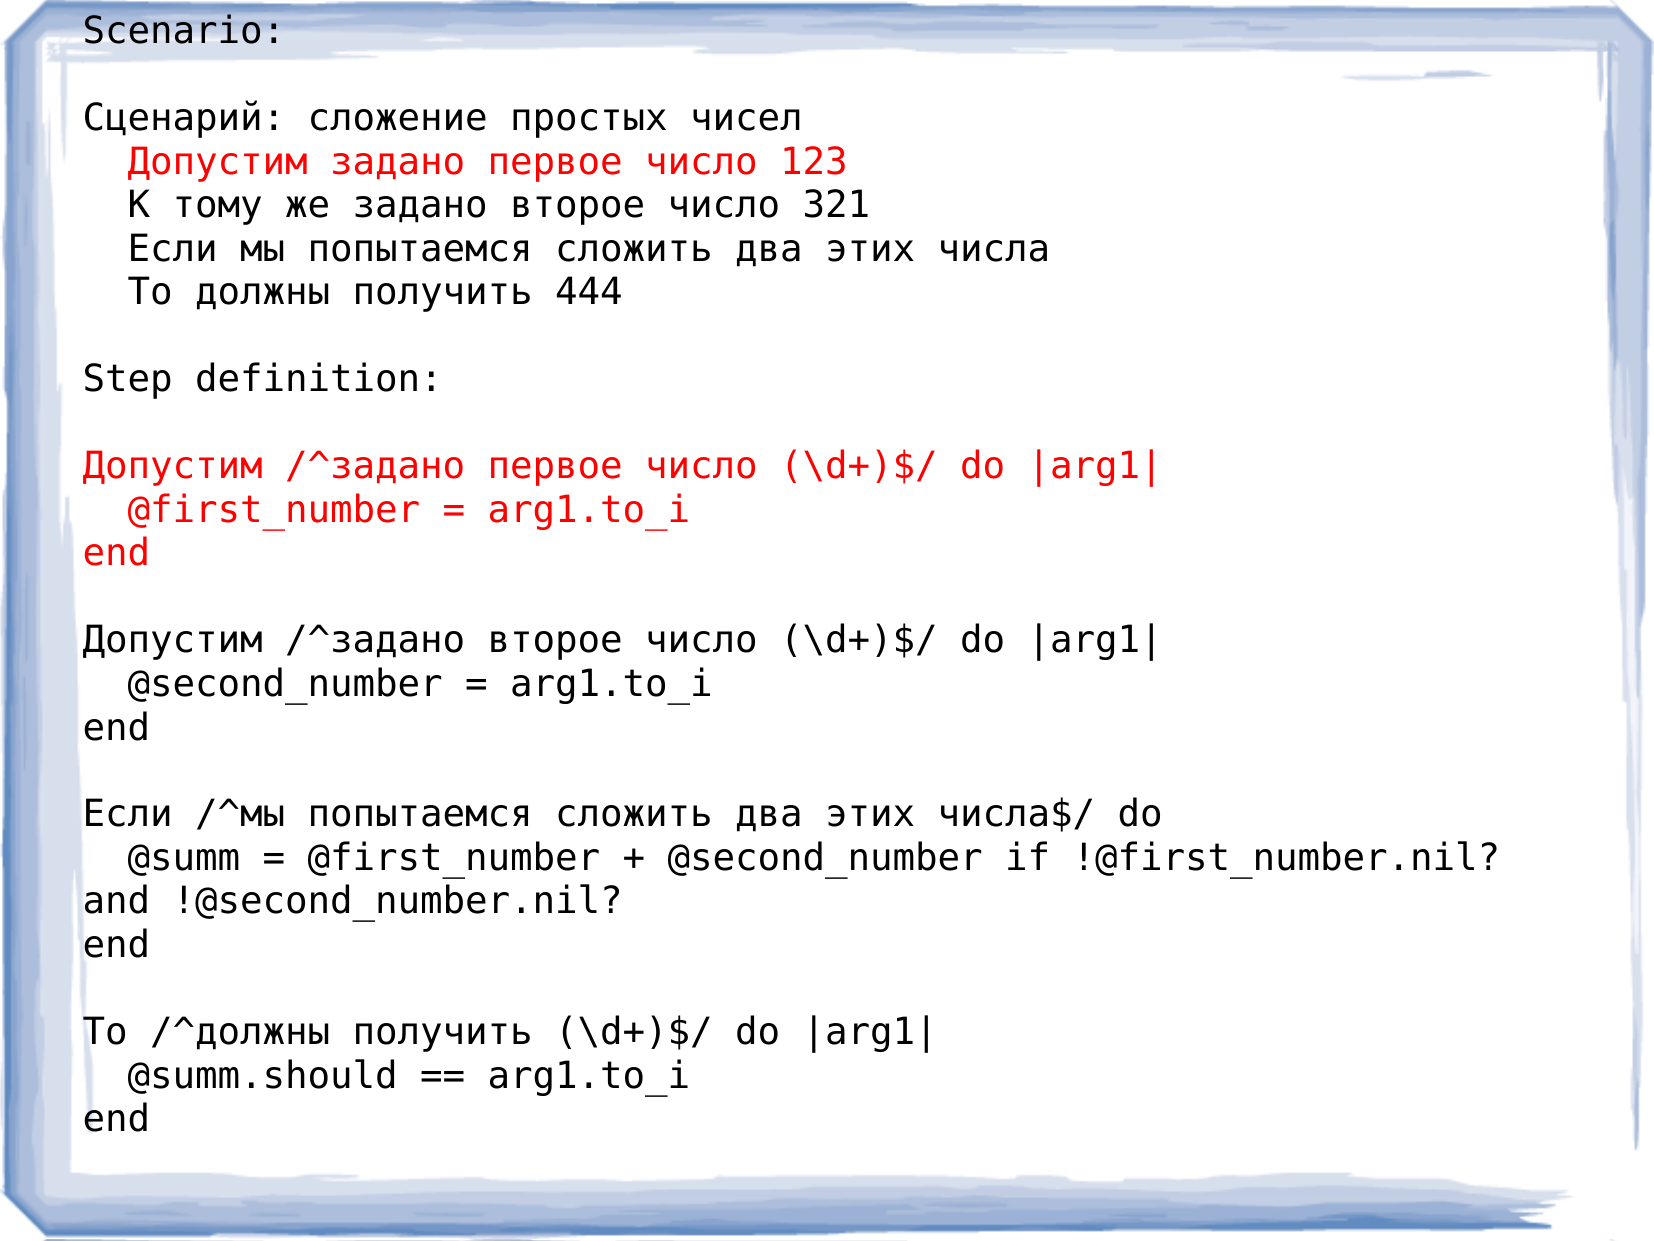

# Scenario:
Сценарий: сложение простых чисел
 Допустим задано первое число 123
 К тому же задано второе число 321
 Если мы попытаемся сложить два этих числа
 То должны получить 444
Step definition:
Допустим /^задано первое число (\d+)$/ do |arg1|
 @first_number = arg1.to_i
end
Допустим /^задано второе число (\d+)$/ do |arg1|
 @second_number = arg1.to_i
end
Если /^мы попытаемся сложить два этих числа$/ do
 @summ = @first_number + @second_number if !@first_number.nil? and !@second_number.nil?
end
То /^должны получить (\d+)$/ do |arg1|
 @summ.should == arg1.to_i
end